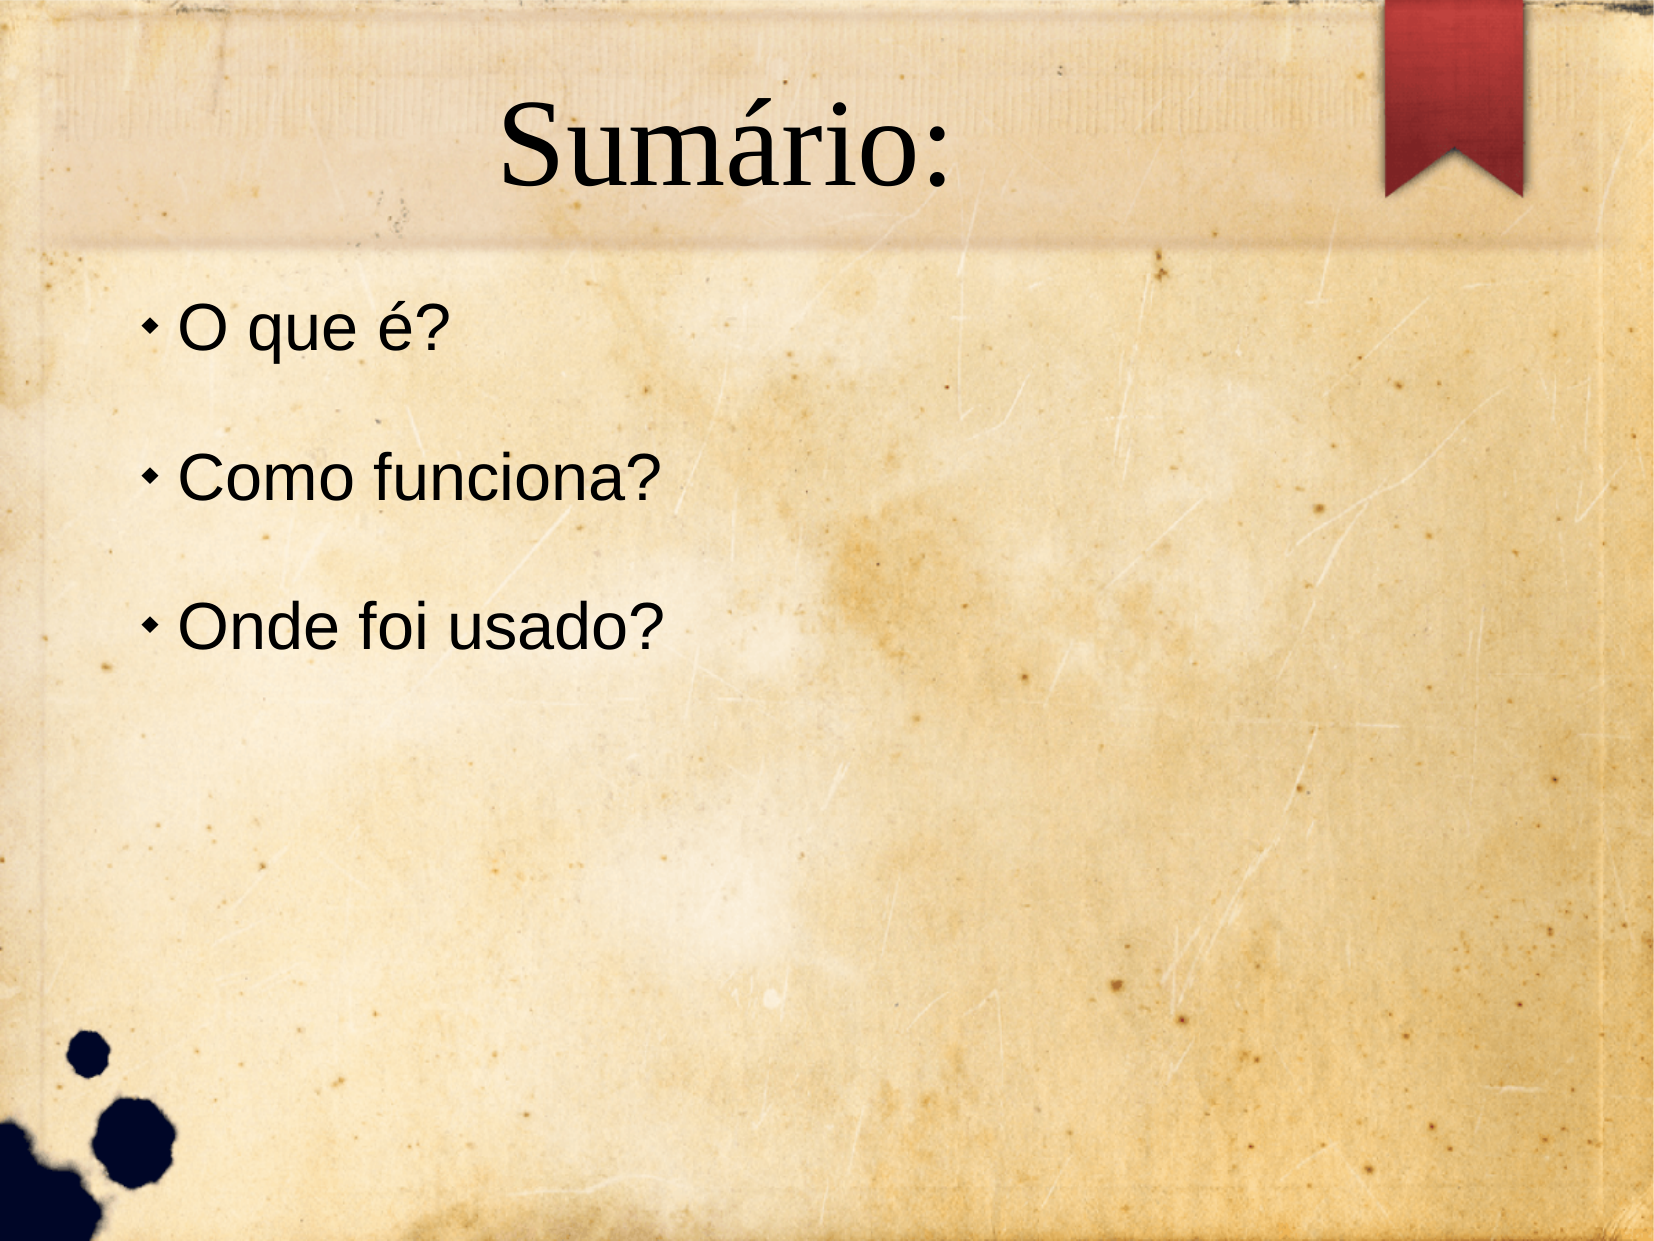

# Sumário:
 O que é?
 Como funciona?
 Onde foi usado?